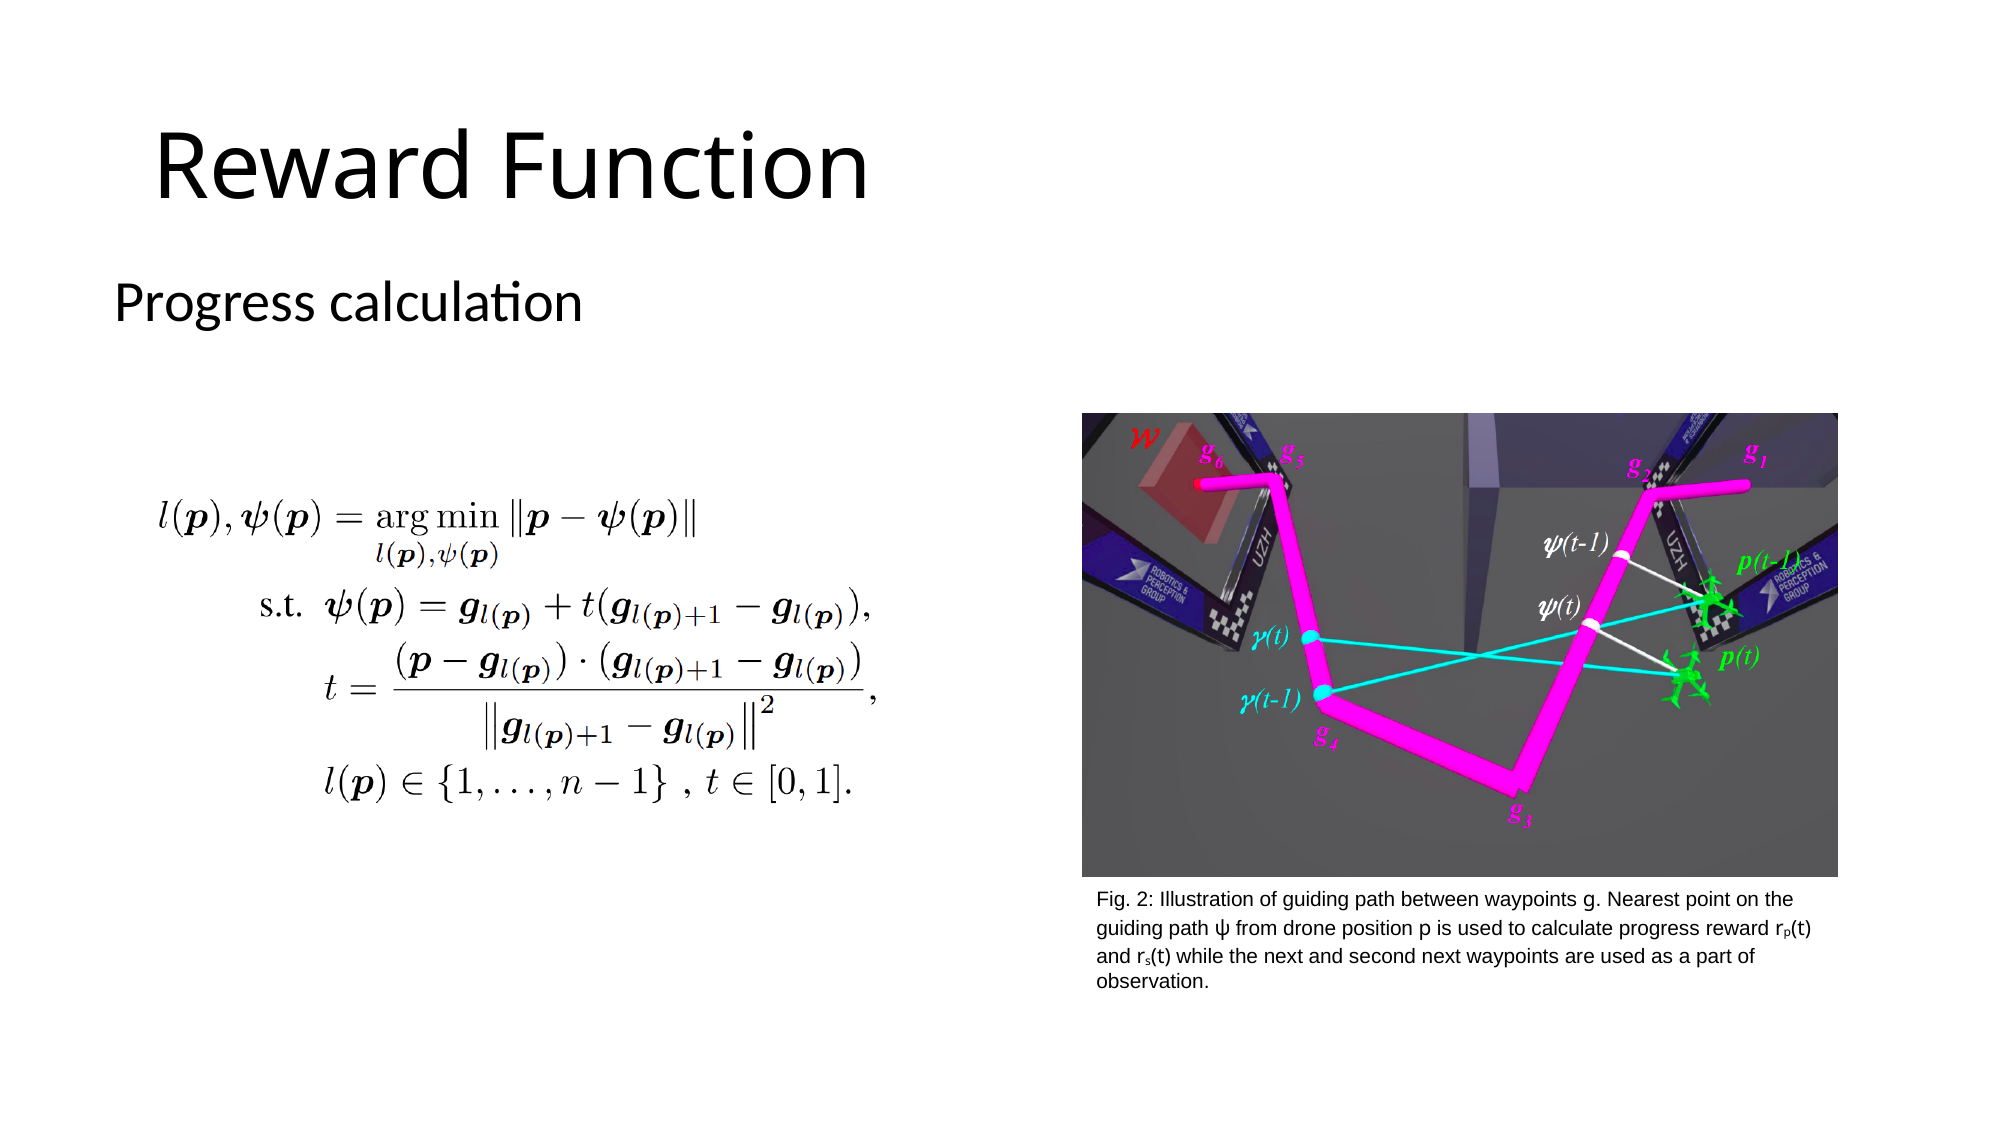

# Reward Function
Progress calculation
Fig. 2: Illustration of guiding path between waypoints g. Nearest point on the guiding path ψ from drone position p is used to calculate progress reward rp(t) and rs(t) while the next and second next waypoints are used as a part of observation.